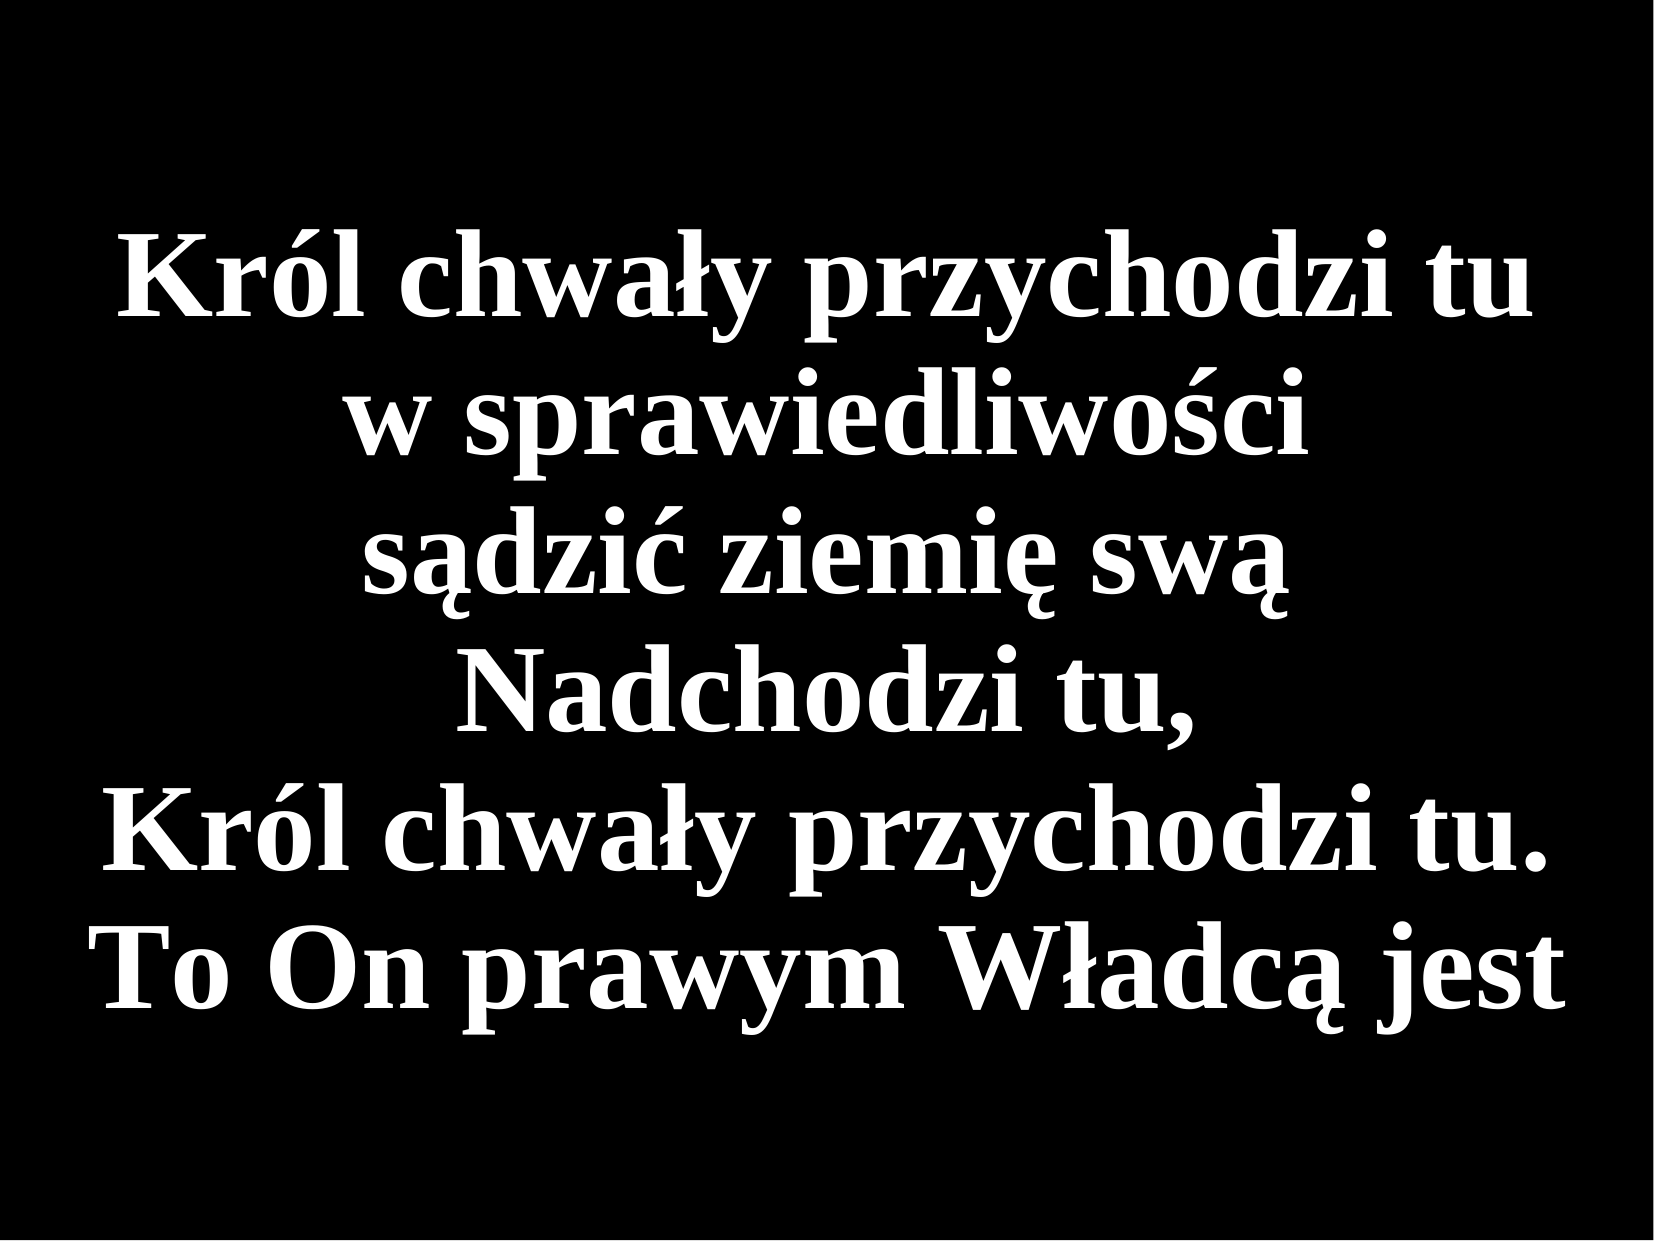

# Król chwały przychodzi tu w sprawiedliwości sądzić ziemię swą Nadchodzi tu, Król chwały przychodzi tu. To On prawym Władcą jest